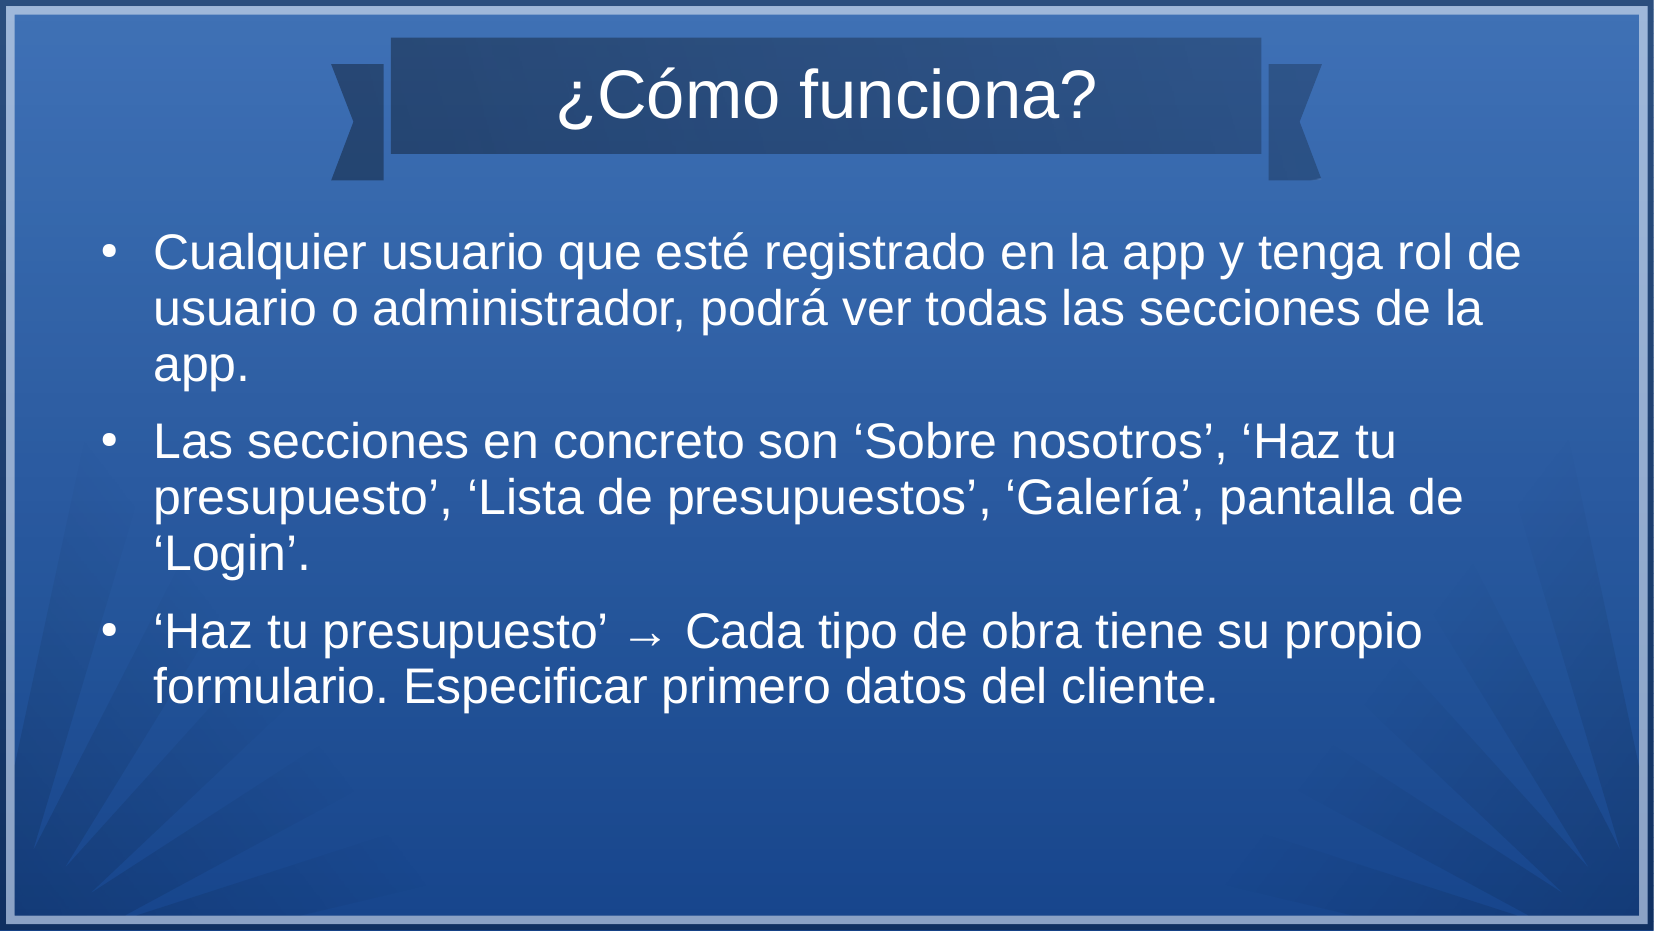

# ¿Cómo funciona?
Cualquier usuario que esté registrado en la app y tenga rol de usuario o administrador, podrá ver todas las secciones de la app.
Las secciones en concreto son ‘Sobre nosotros’, ‘Haz tu presupuesto’, ‘Lista de presupuestos’, ‘Galería’, pantalla de ‘Login’.
‘Haz tu presupuesto’ → Cada tipo de obra tiene su propio formulario. Especificar primero datos del cliente.